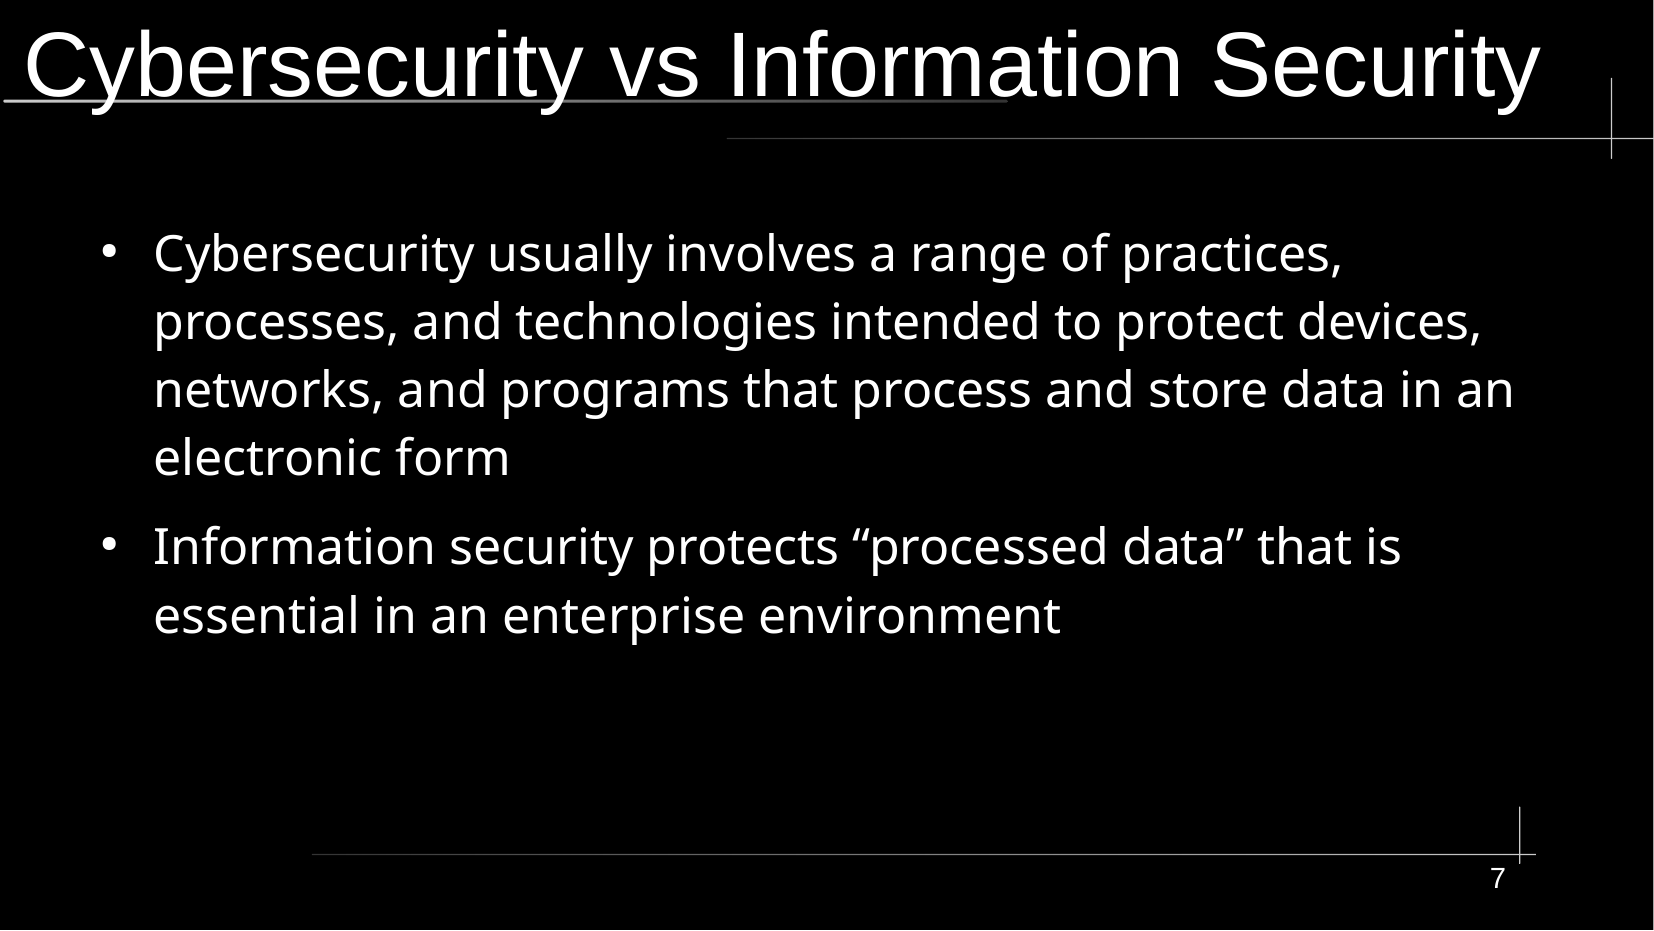

# Cybersecurity vs Information Security
Cybersecurity usually involves a range of practices, processes, and technologies intended to protect devices, networks, and programs that process and store data in an electronic form
Information security protects “processed data” that is essential in an enterprise environment
7